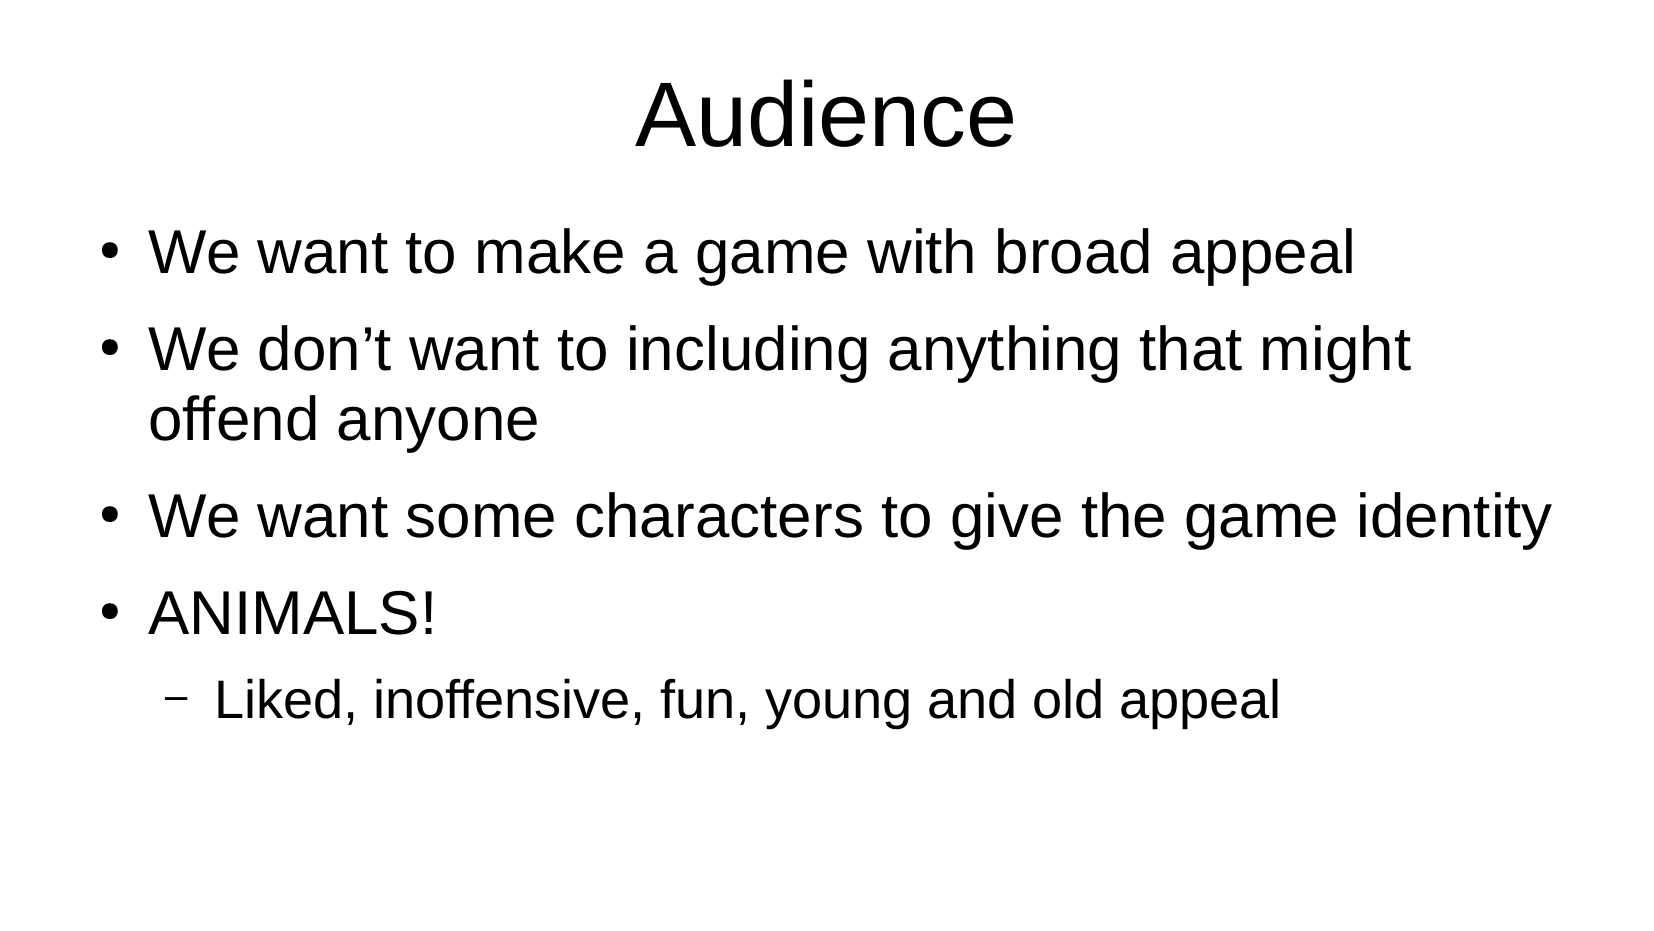

# Audience
We want to make a game with broad appeal
We don’t want to including anything that might offend anyone
We want some characters to give the game identity
ANIMALS!
Liked, inoffensive, fun, young and old appeal